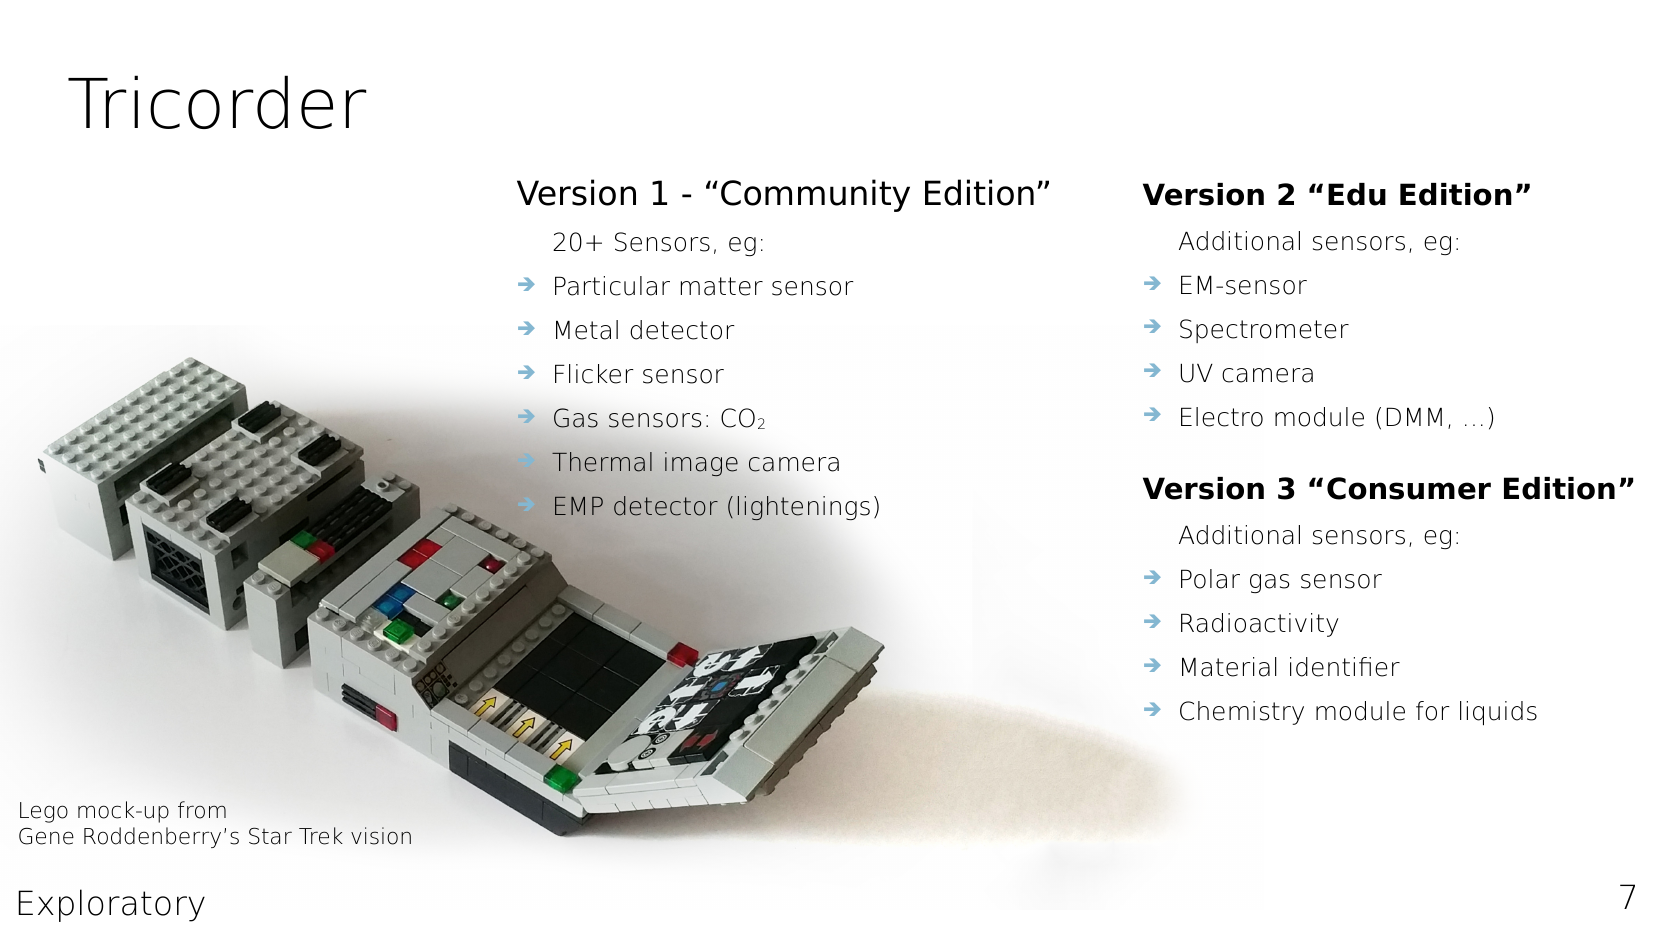

# Tricorder
Version 1 - “Community Edition”
20+ Sensors, eg:
Particular matter sensor
Metal detector
Flicker sensor
Gas sensors: CO2
Thermal image camera
EMP detector (lightenings)
Version 2 “Edu Edition”
Additional sensors, eg:
EM-sensor
Spectrometer
UV camera
Electro module (DMM, ...)
Version 3 “Consumer Edition”
Additional sensors, eg:
Polar gas sensor
Radioactivity
Material identifier
Chemistry module for liquids
Lego mock-up from
Gene Roddenberry’s Star Trek vision
7
Exploratory